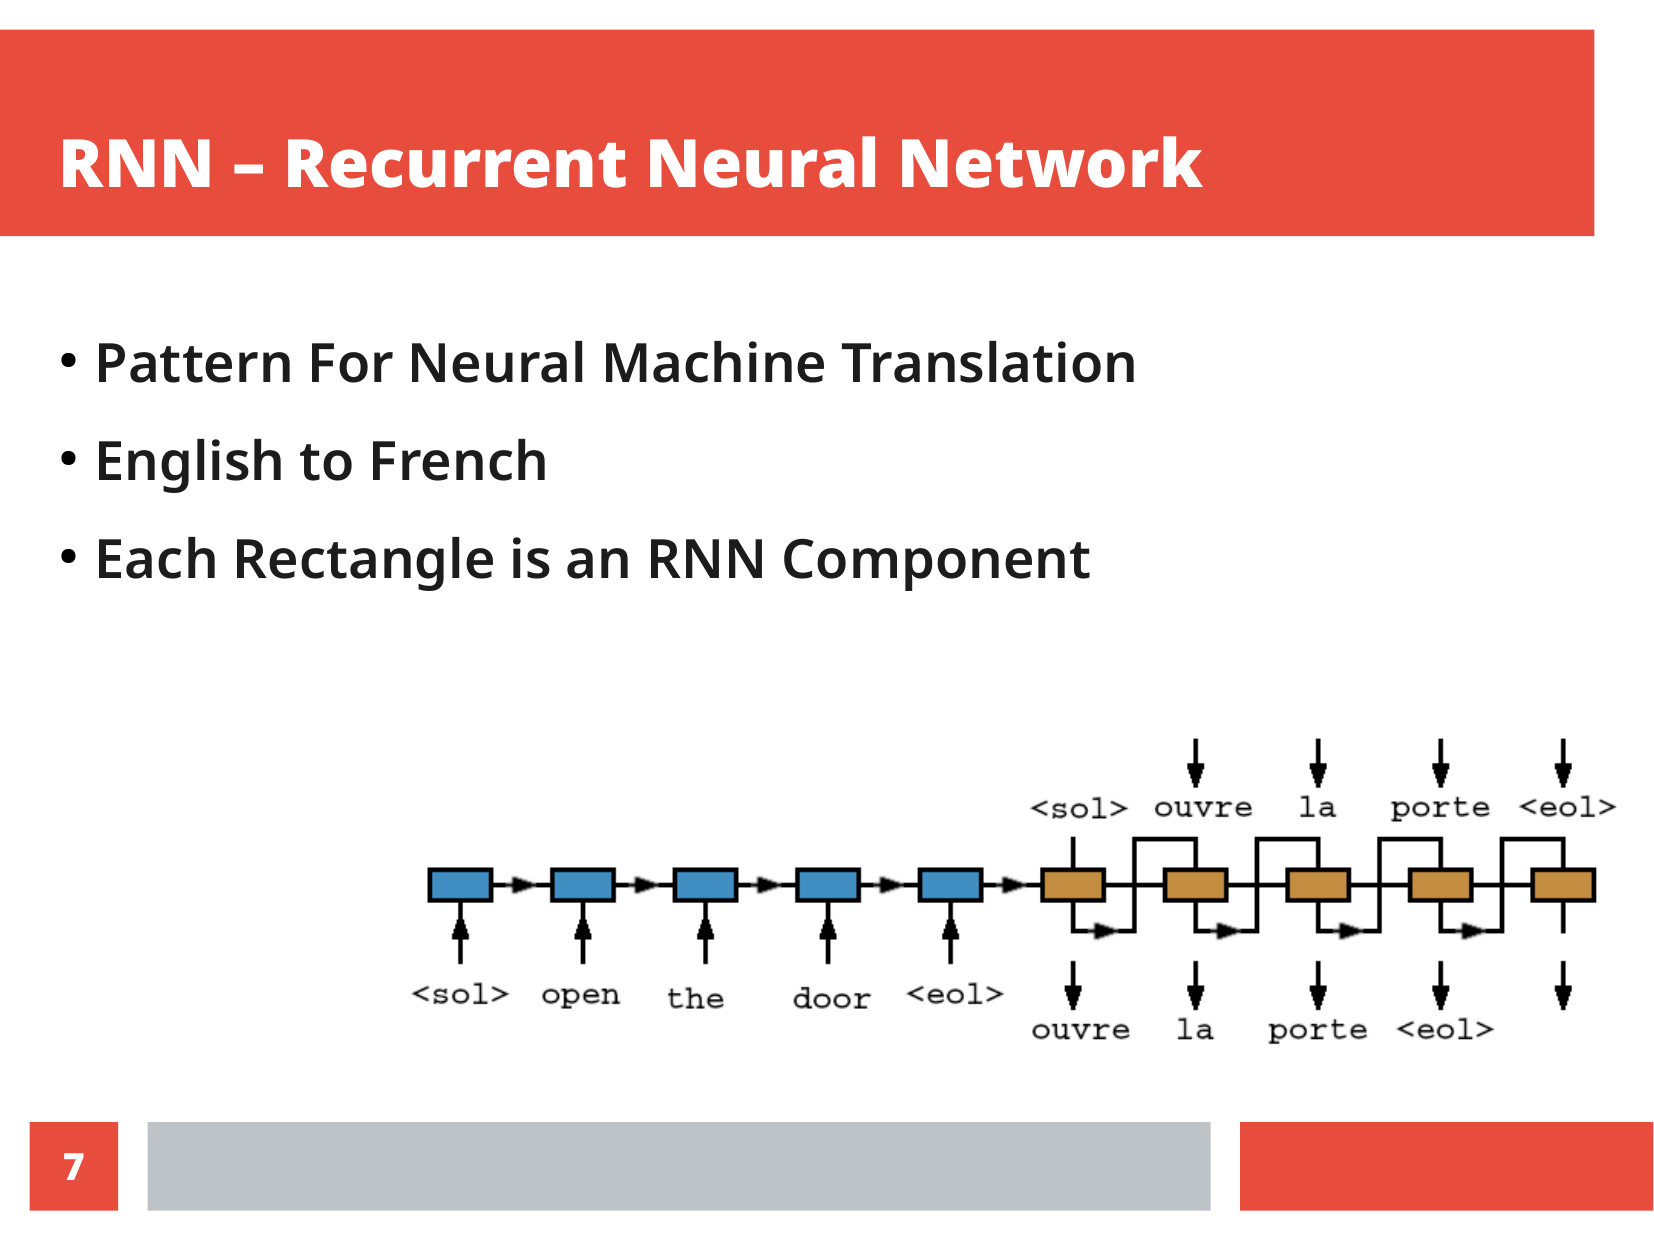

# RNN – Recurrent Neural Network
Pattern For Neural Machine Translation
English to French
Each Rectangle is an RNN Component
7